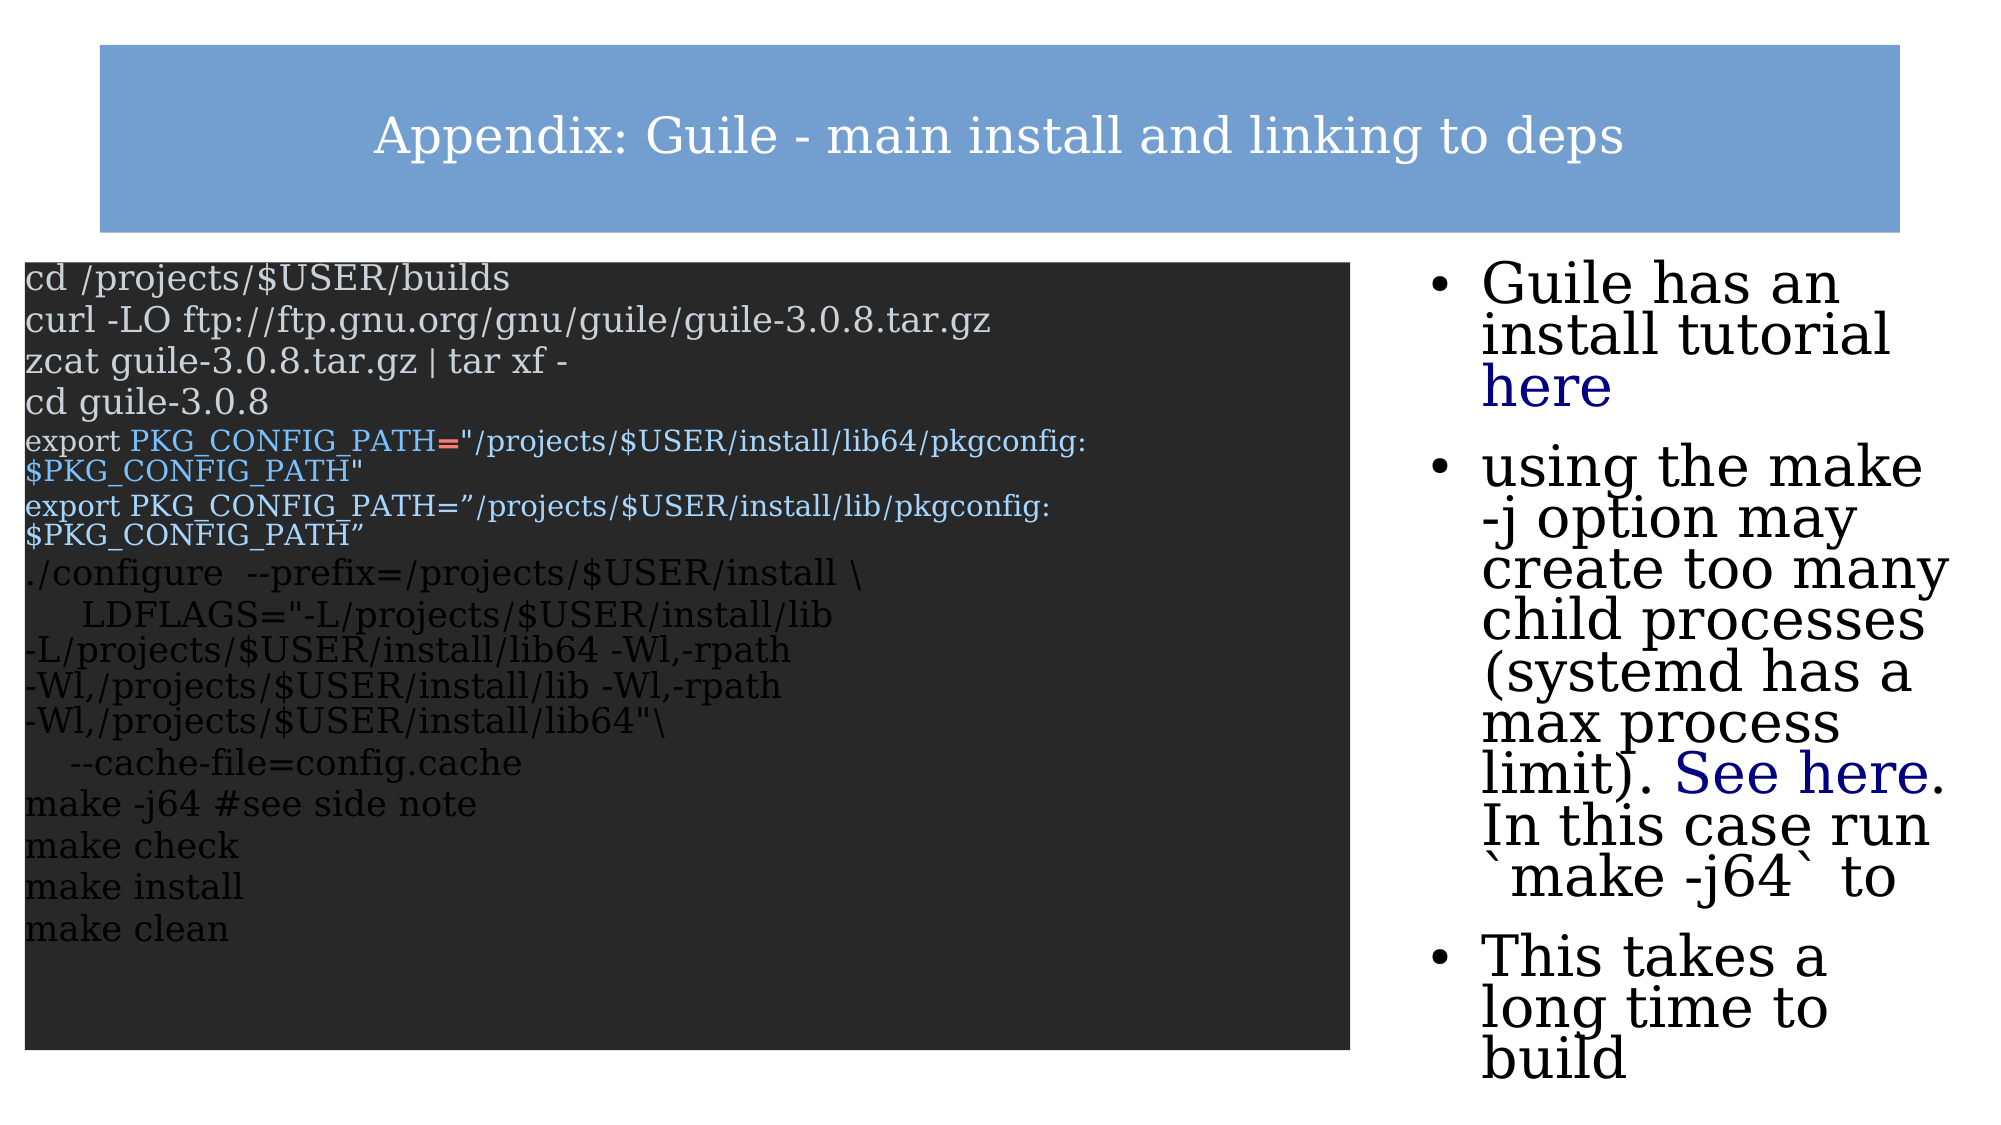

# Appendix: Guile - main install and linking to deps
cd /projects/$USER/builds
curl -LO ftp://ftp.gnu.org/gnu/guile/guile-3.0.8.tar.gz
zcat guile-3.0.8.tar.gz | tar xf -
cd guile-3.0.8
export PKG_CONFIG_PATH="/projects/$USER/install/lib64/pkgconfig:$PKG_CONFIG_PATH"
export PKG_CONFIG_PATH=”/projects/$USER/install/lib/pkgconfig:$PKG_CONFIG_PATH”
./configure --prefix=/projects/$USER/install \
 LDFLAGS="-L/projects/$USER/install/lib -L/projects/$USER/install/lib64 -Wl,-rpath -Wl,/projects/$USER/install/lib -Wl,-rpath -Wl,/projects/$USER/install/lib64"\
 --cache-file=config.cache
make -j64 #see side note
make check
make install
make clean
Guile has an install tutorial here
using the make -j option may create too many child processes (systemd has a max process limit). See here. In this case run `make -j64` to
This takes a long time to build